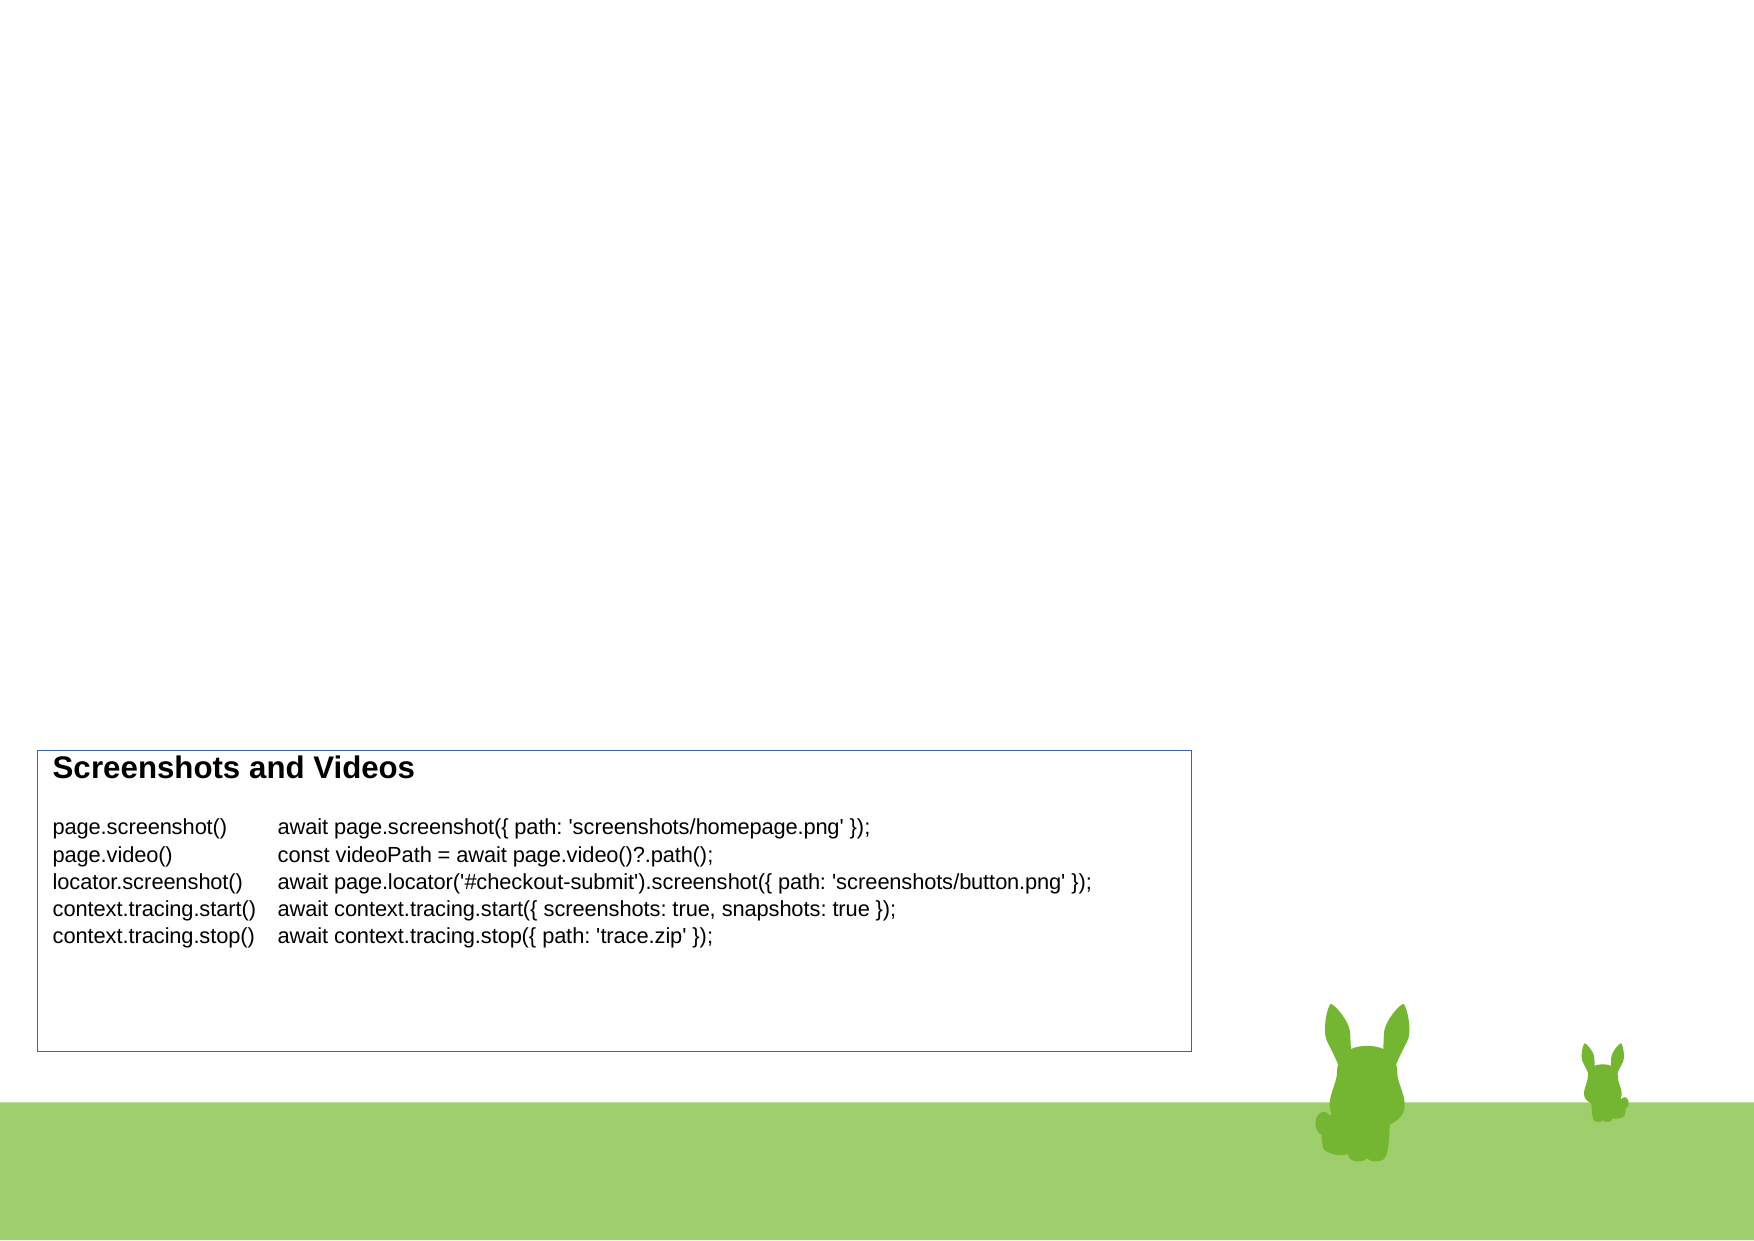

#
Screenshots and Videos
page.screenshot()	await page.screenshot({ path: 'screenshots/homepage.png' });
page.video()		const videoPath = await page.video()?.path();
locator.screenshot()	await page.locator('#checkout-submit').screenshot({ path: 'screenshots/button.png' });
context.tracing.start()	await context.tracing.start({ screenshots: true, snapshots: true });
context.tracing.stop()	await context.tracing.stop({ path: 'trace.zip' });